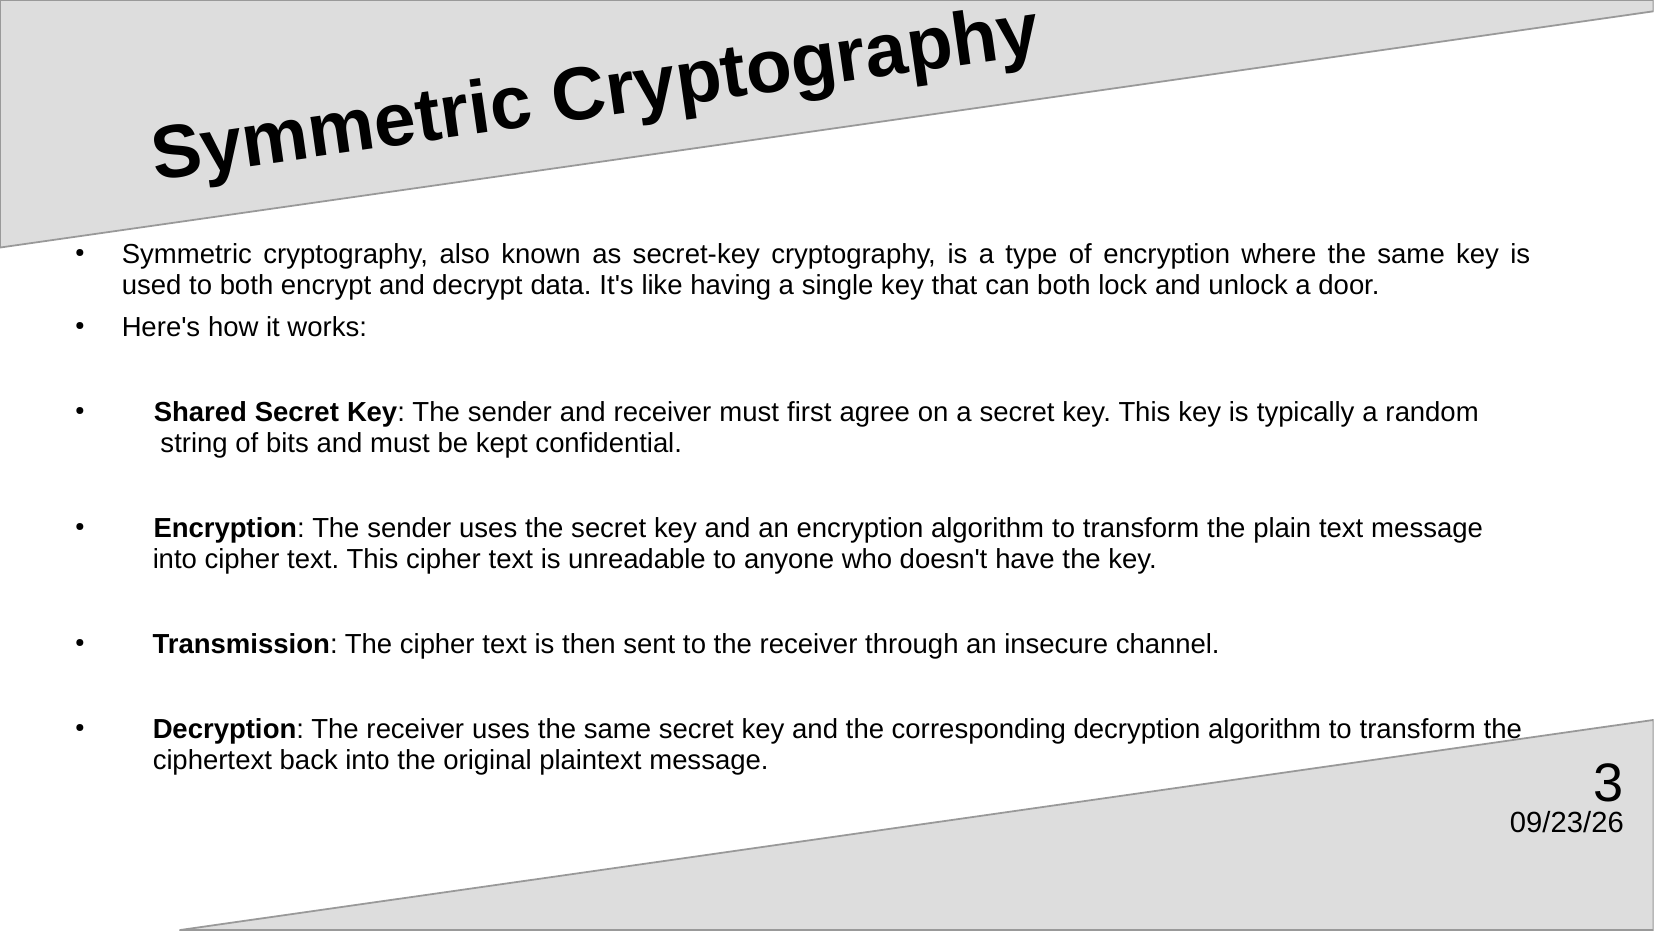

# Symmetric Cryptography
Symmetric cryptography, also known as secret-key cryptography, is a type of encryption where the same key is used to both encrypt and decrypt data. It's like having a single key that can both lock and unlock a door.
Here's how it works:
 Shared Secret Key: The sender and receiver must first agree on a secret key. This key is typically a random 	 string of bits and must be kept confidential.
 Encryption: The sender uses the secret key and an encryption algorithm to transform the plain text message into cipher text. This cipher text is unreadable to anyone who doesn't have the key.
 Transmission: The cipher text is then sent to the receiver through an insecure channel.
 Decryption: The receiver uses the same secret key and the corresponding decryption algorithm to transform the ciphertext back into the original plaintext message.
3